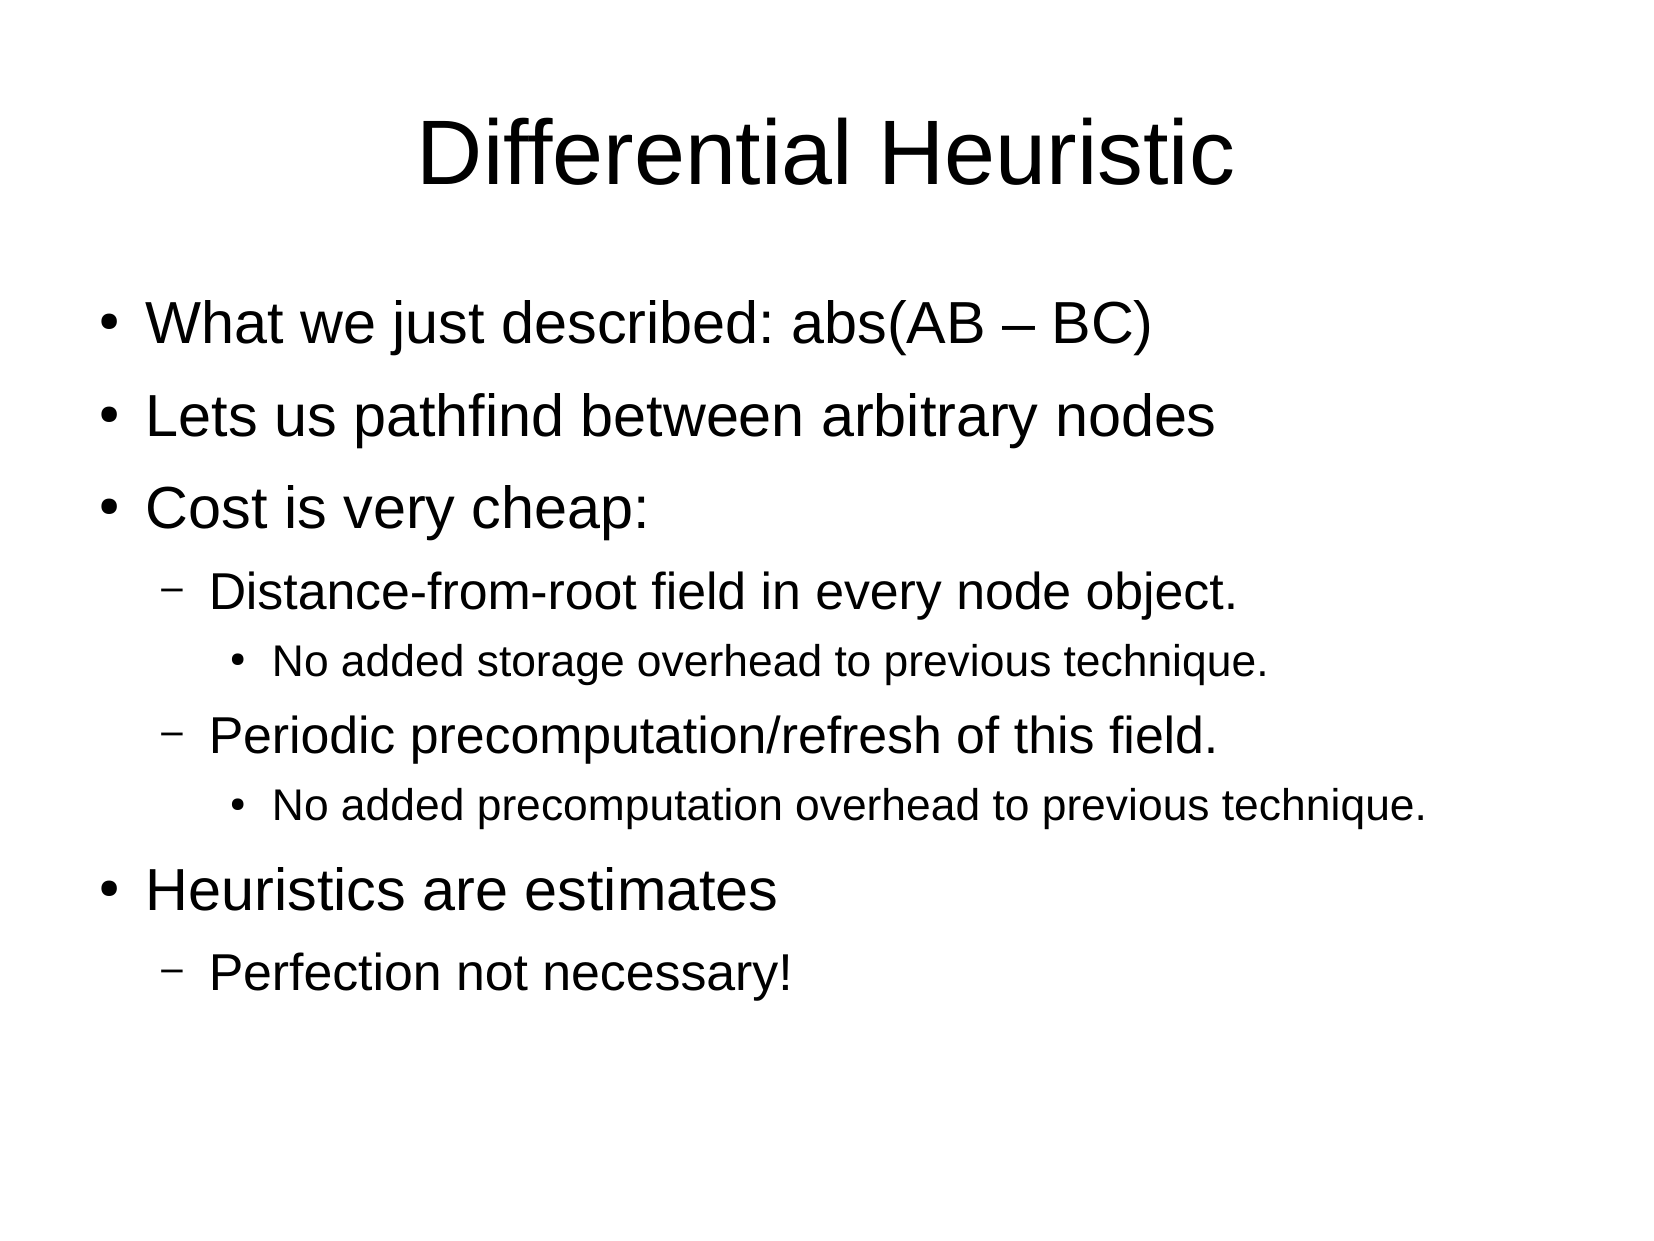

# Differential Heuristic
What we just described: abs(AB – BC)
Lets us pathfind between arbitrary nodes
Cost is very cheap:
Distance-from-root field in every node object.
No added storage overhead to previous technique.
Periodic precomputation/refresh of this field.
No added precomputation overhead to previous technique.
Heuristics are estimates
Perfection not necessary!